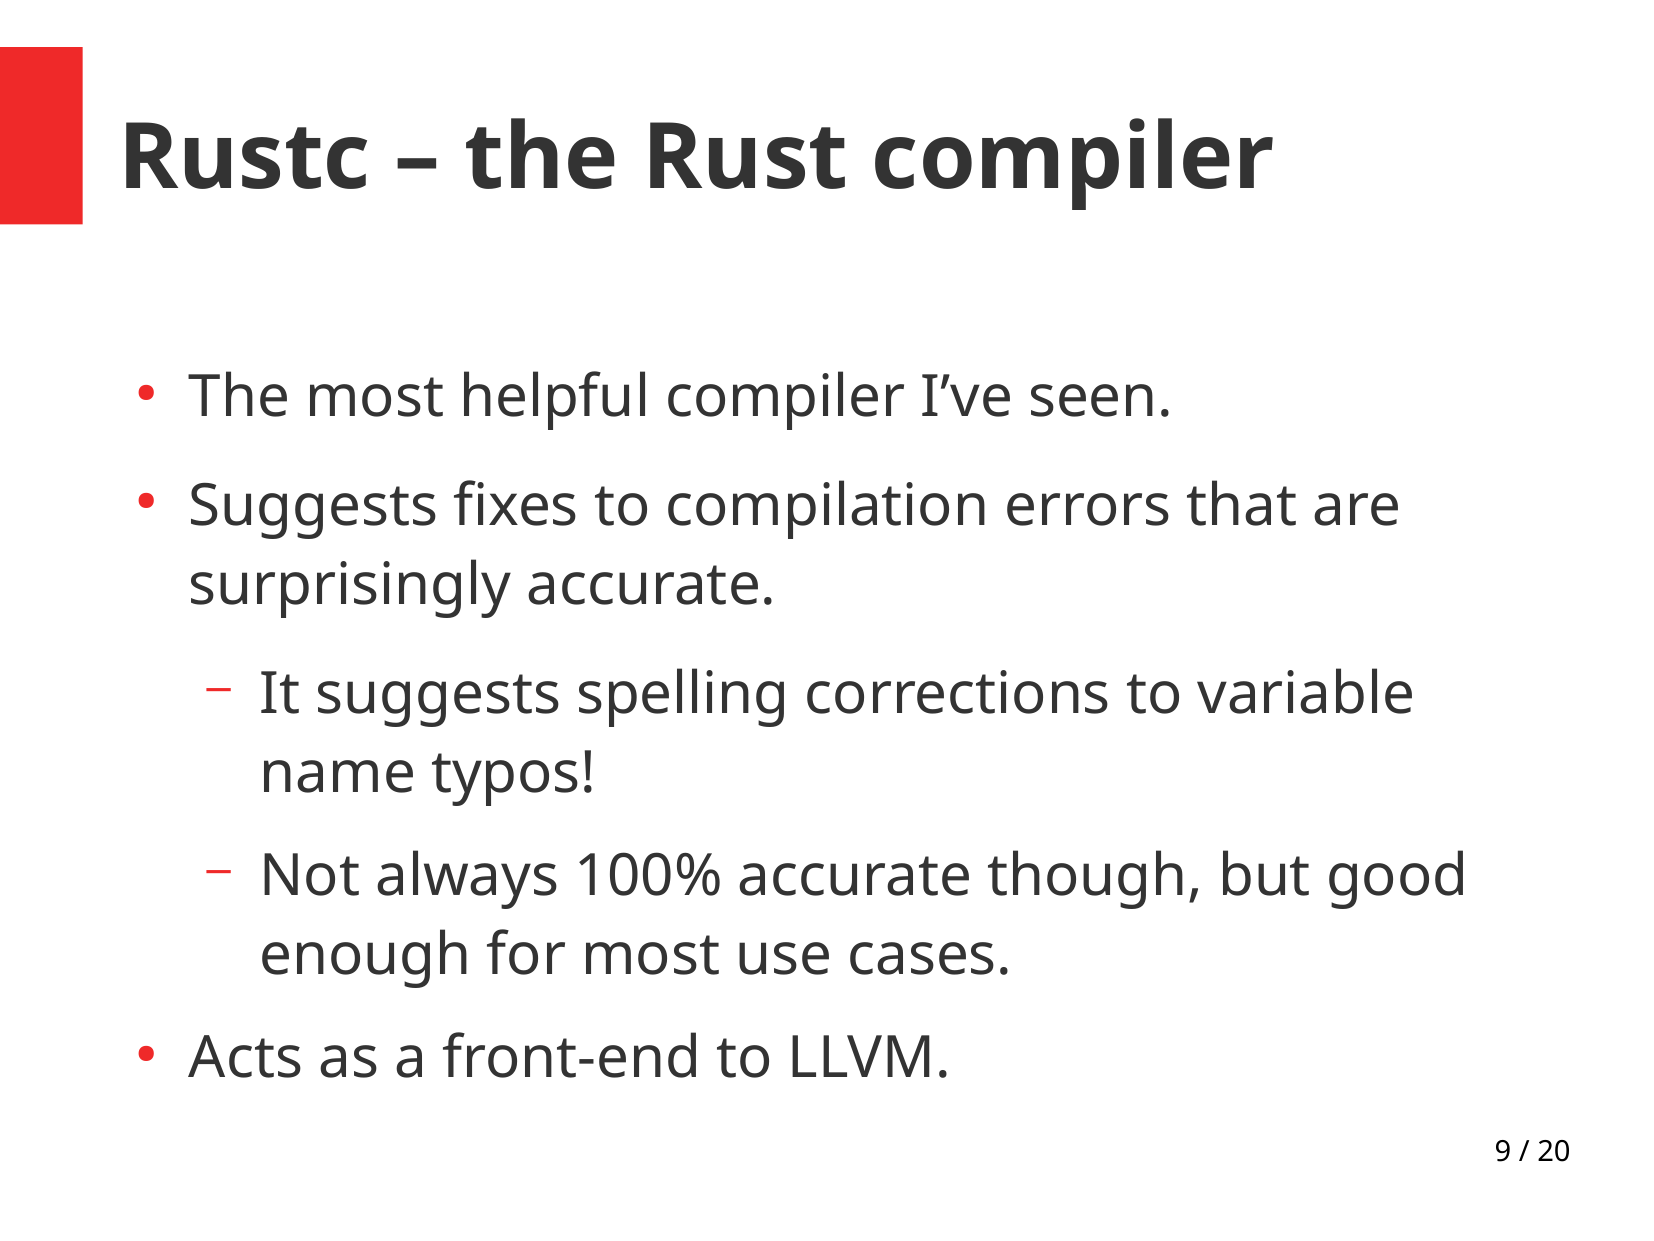

# Rustc – the Rust compiler
The most helpful compiler I’ve seen.
Suggests fixes to compilation errors that are surprisingly accurate.
It suggests spelling corrections to variable name typos!
Not always 100% accurate though, but good enough for most use cases.
Acts as a front-end to LLVM.
9